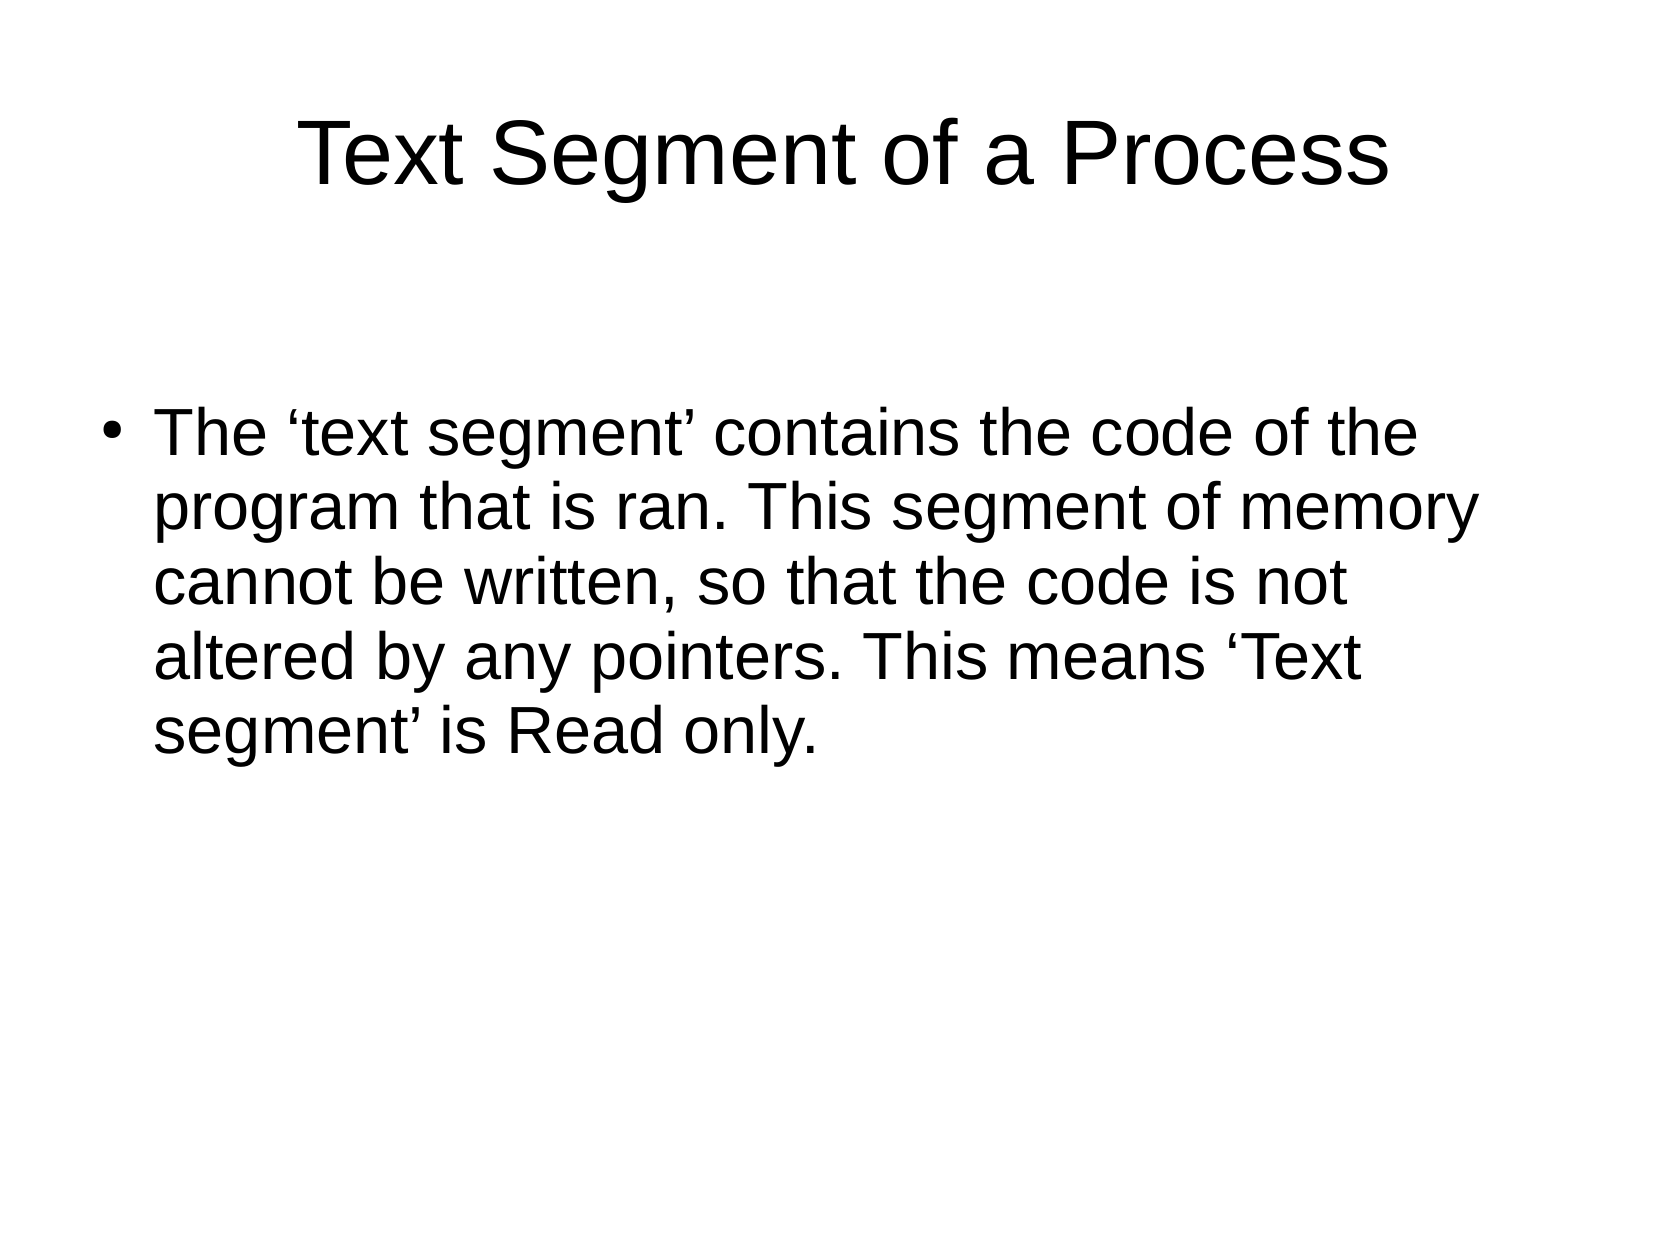

# Text Segment of a Process
The ‘text segment’ contains the code of the program that is ran. This segment of memory cannot be written, so that the code is not altered by any pointers. This means ‘Text segment’ is Read only.